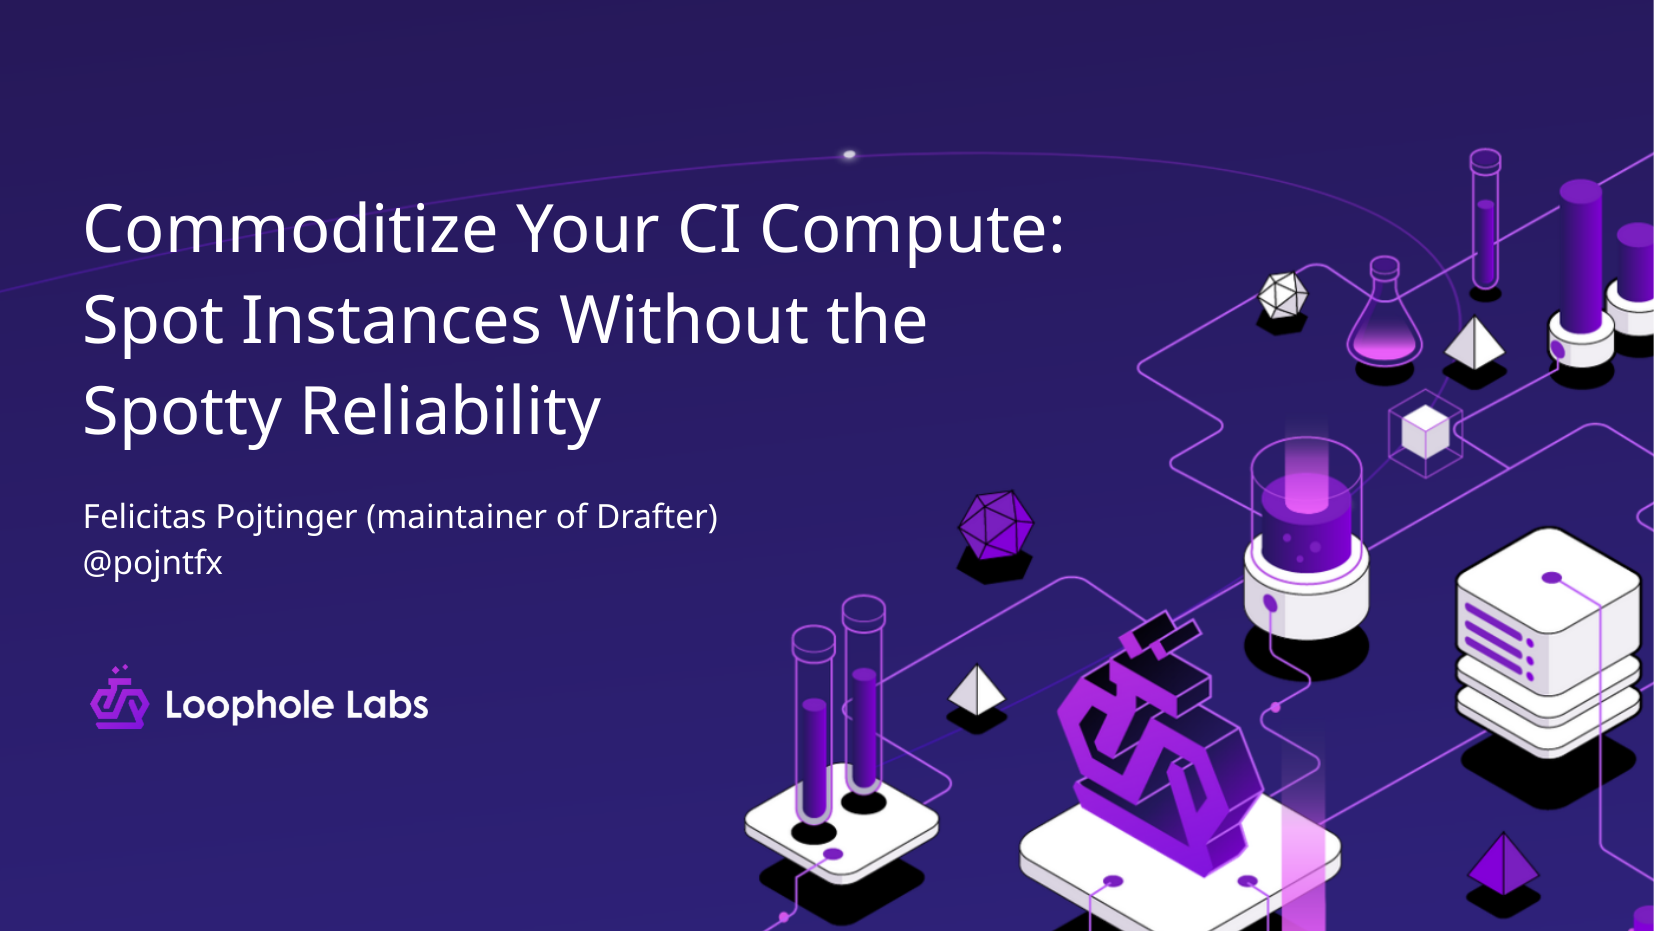

# Commoditize Your CI Compute: Spot Instances Without the Spotty Reliability
Felicitas Pojtinger (maintainer of Drafter)
@pojntfx